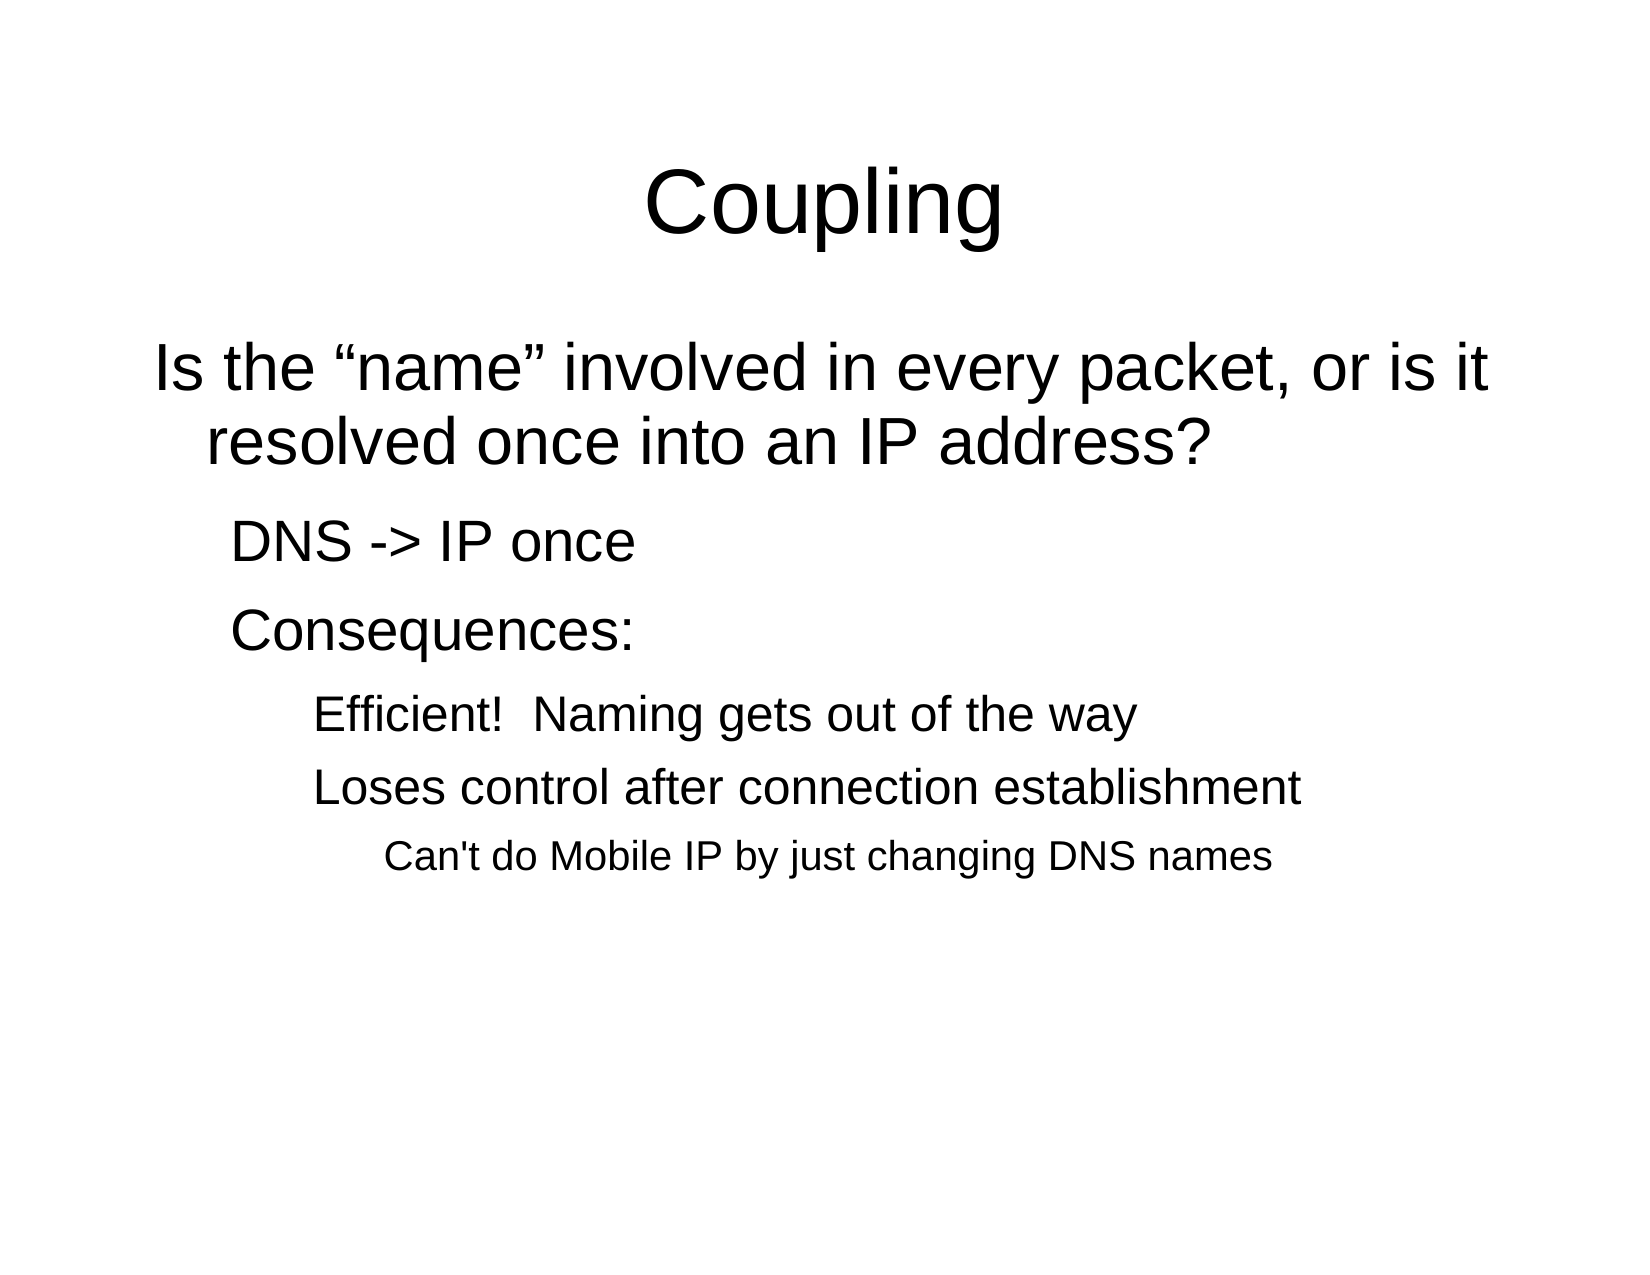

# Coupling
Is the “name” involved in every packet, or is it resolved once into an IP address?
DNS -> IP once
Consequences:
Efficient! Naming gets out of the way
Loses control after connection establishment
Can't do Mobile IP by just changing DNS names